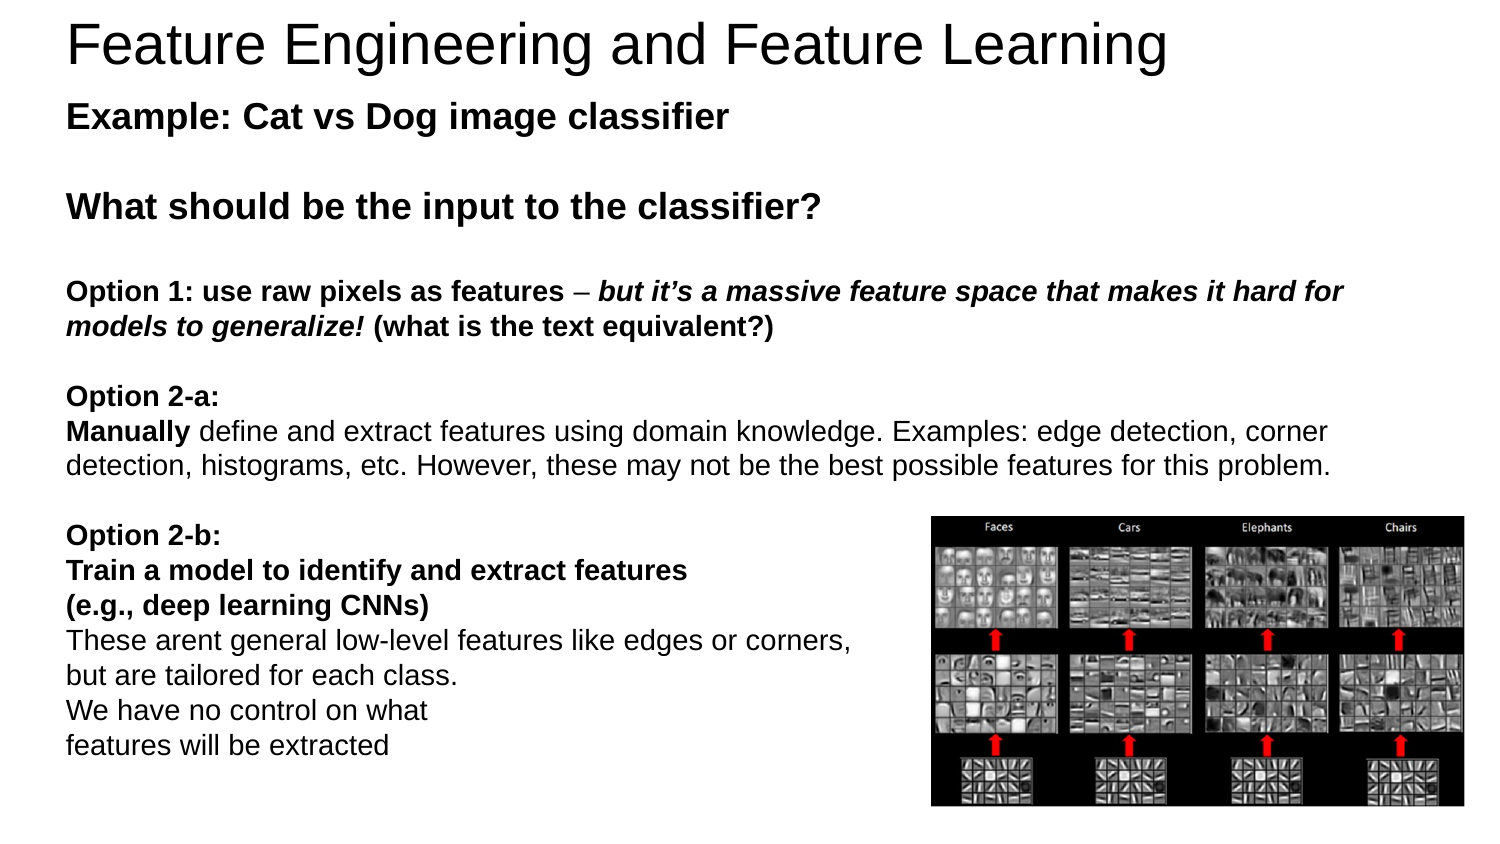

# Feature Engineering and Feature Learning
Example: Cat vs Dog image classifier
What should be the input to the classifier?
Option 1: use raw pixels as features – but it’s a massive feature space that makes it hard for models to generalize! (what is the text equivalent?)
Option 2-a:
Manually define and extract features using domain knowledge. Examples: edge detection, corner detection, histograms, etc. However, these may not be the best possible features for this problem.
Option 2-b:
Train a model to identify and extract features
(e.g., deep learning CNNs)
These arent general low-level features like edges or corners,
but are tailored for each class.
We have no control on what
features will be extracted